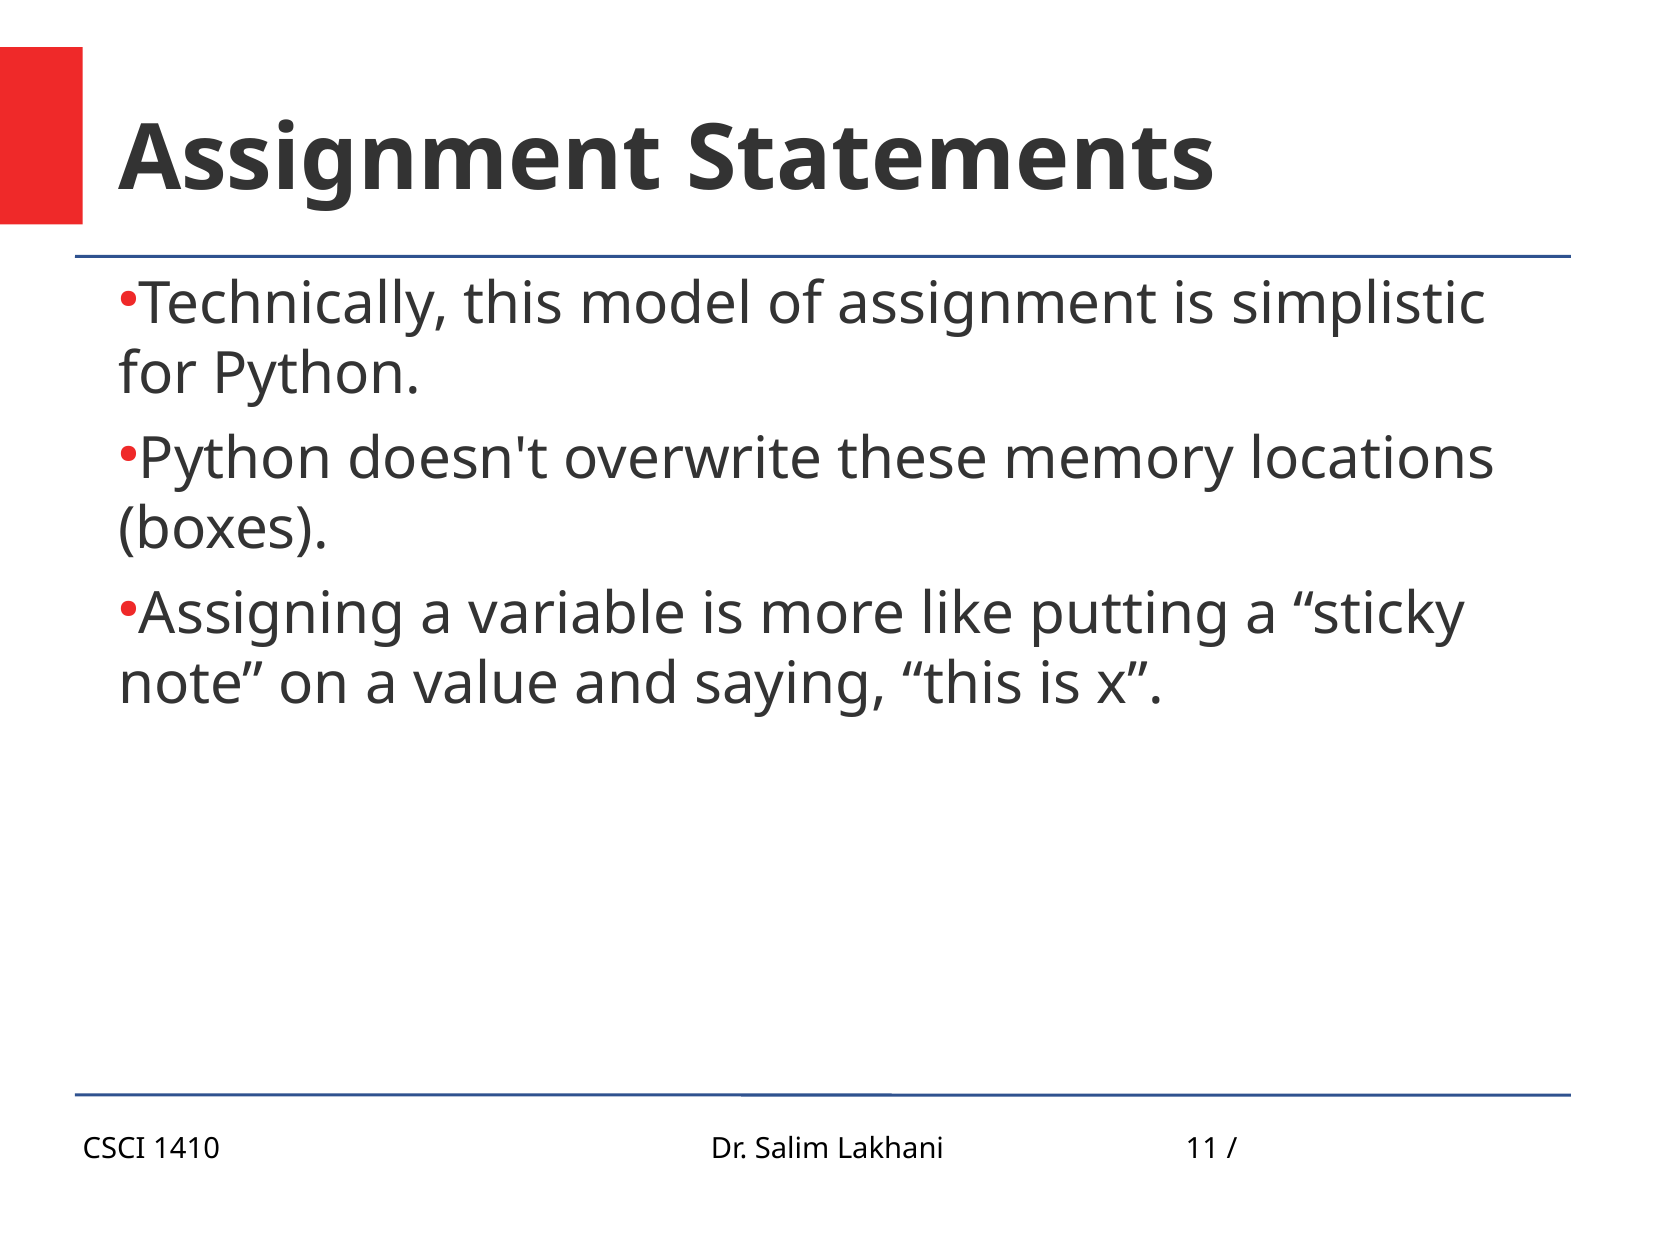

# Assignment Statements
Technically, this model of assignment is simplistic for Python.
Python doesn't overwrite these memory locations (boxes).
Assigning a variable is more like putting a “sticky note” on a value and saying, “this is x”.
CSCI 1410
Dr. Salim Lakhani